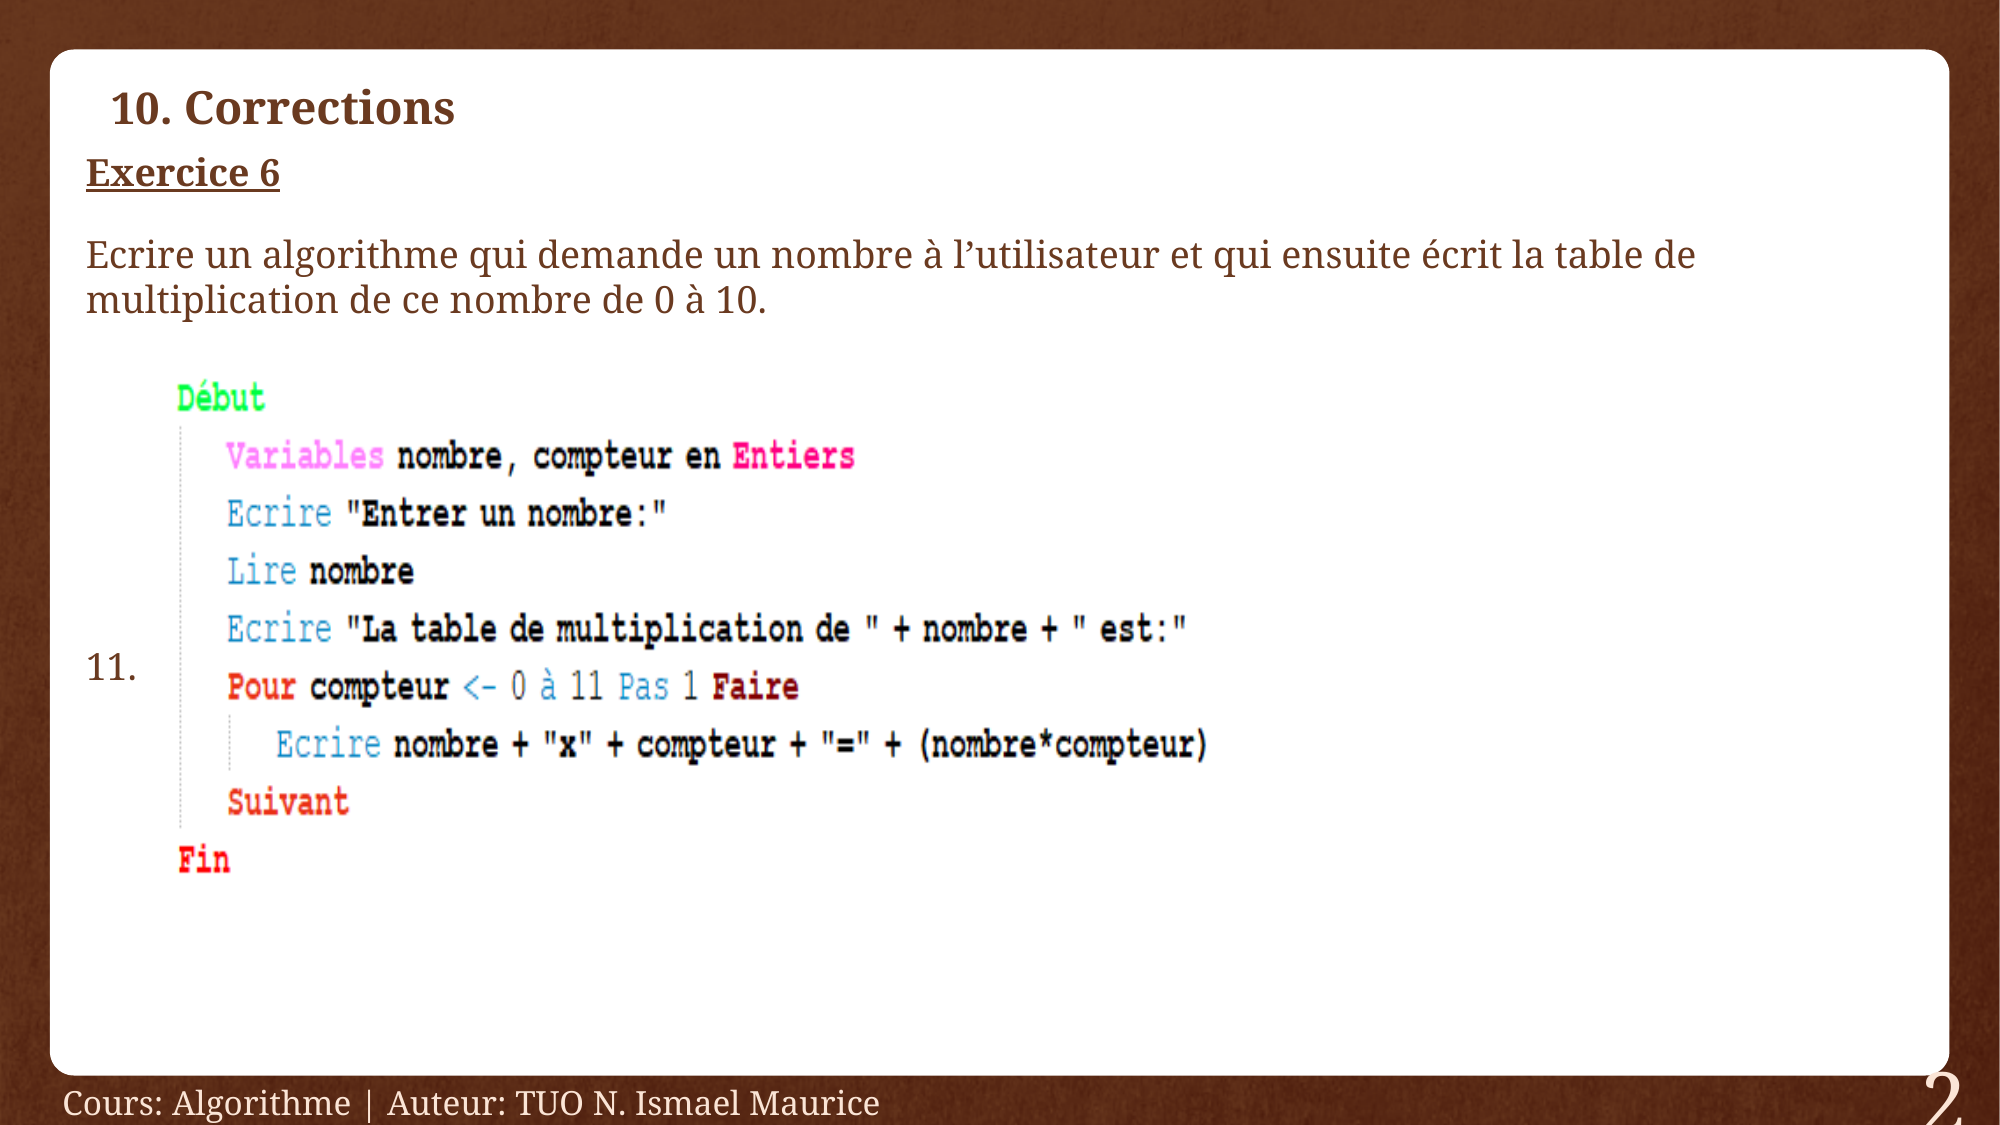

10. Corrections
# Exercice 6
Ecrire un algorithme qui demande un nombre à l’utilisateur et qui ensuite écrit la table de multiplication de ce nombre de 0 à 10.
Cours: Algorithme | Auteur: TUO N. Ismael Maurice